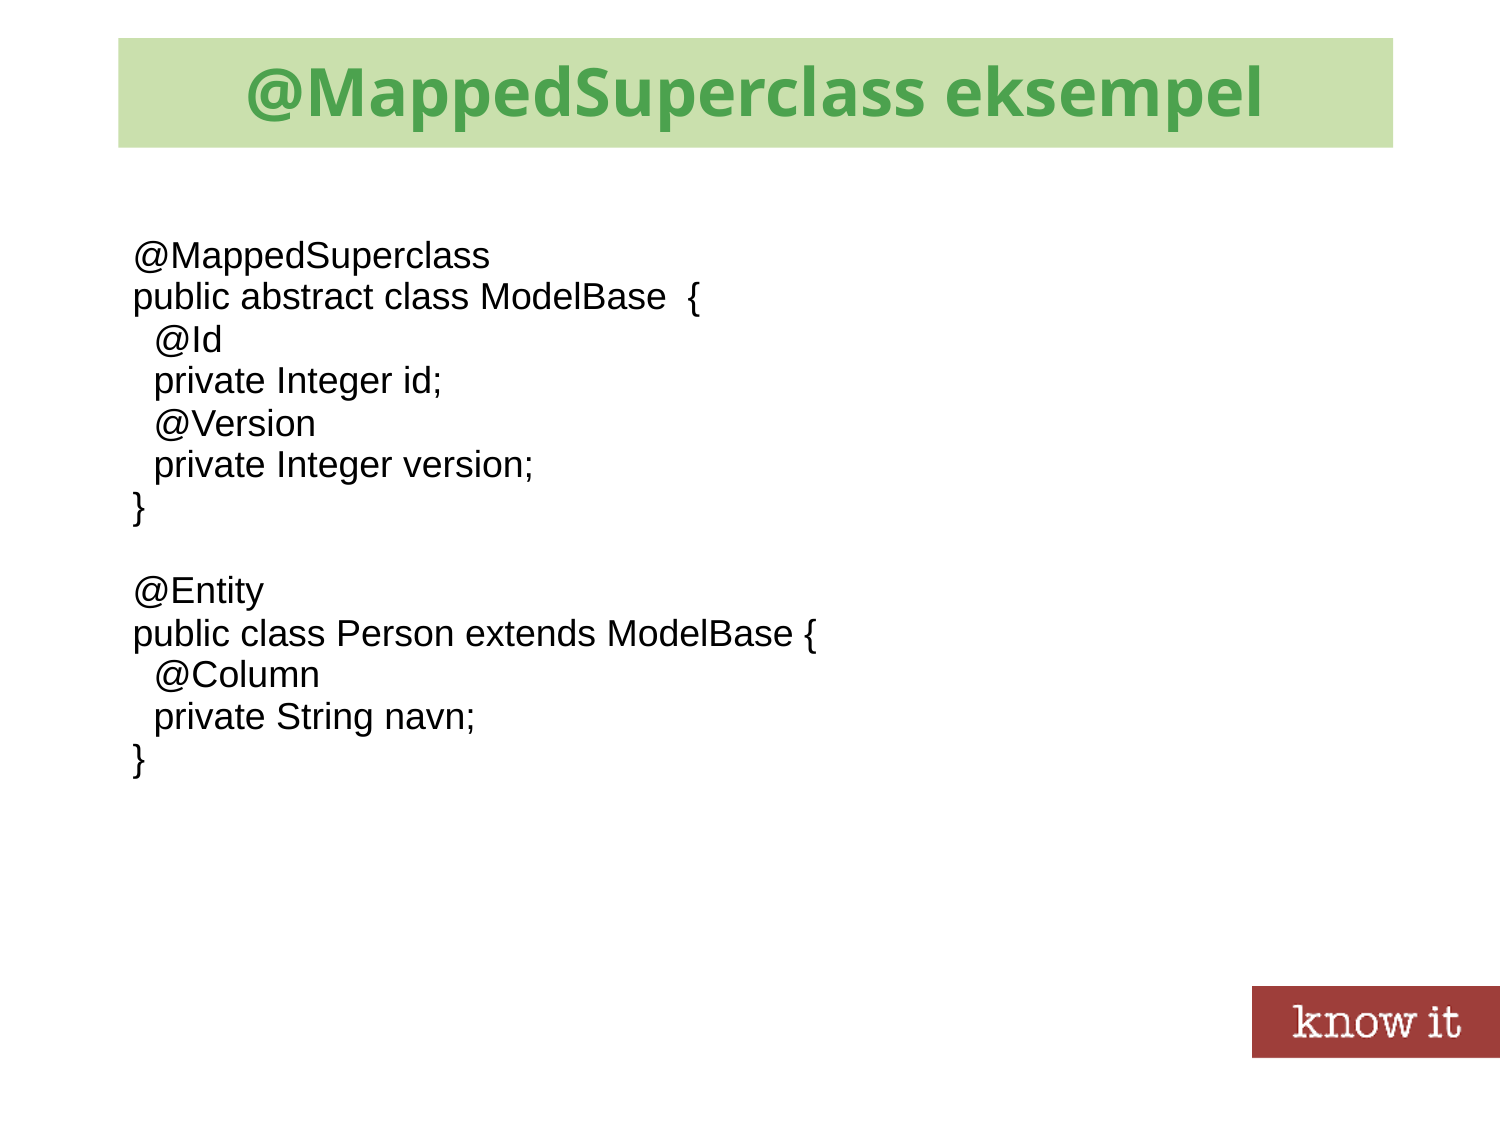

@MappedSuperclass eksempel
@MappedSuperclass
public abstract class ModelBase {
 @Id
 private Integer id;
 @Version
 private Integer version;
}
@Entity
public class Person extends ModelBase {
 @Column
 private String navn;
}